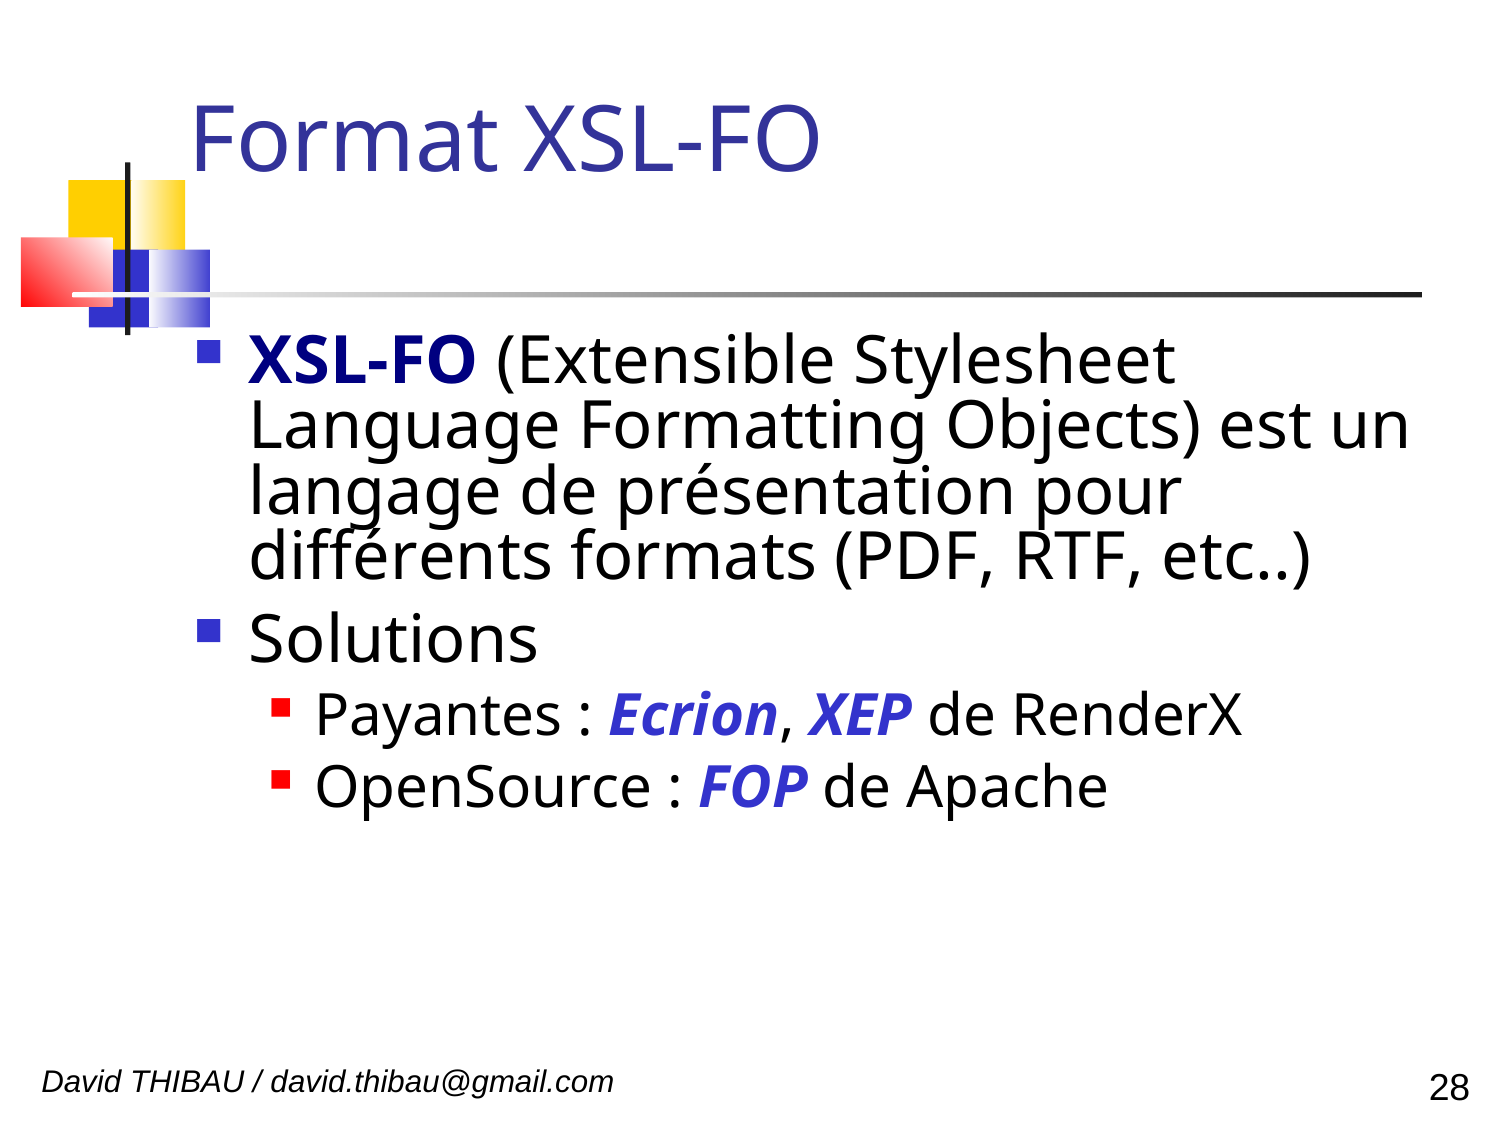

# Format XSL-FO
XSL-FO (Extensible Stylesheet Language Formatting Objects) est un langage de présentation pour différents formats (PDF, RTF, etc..)
Solutions
Payantes : Ecrion, XEP de RenderX
OpenSource : FOP de Apache